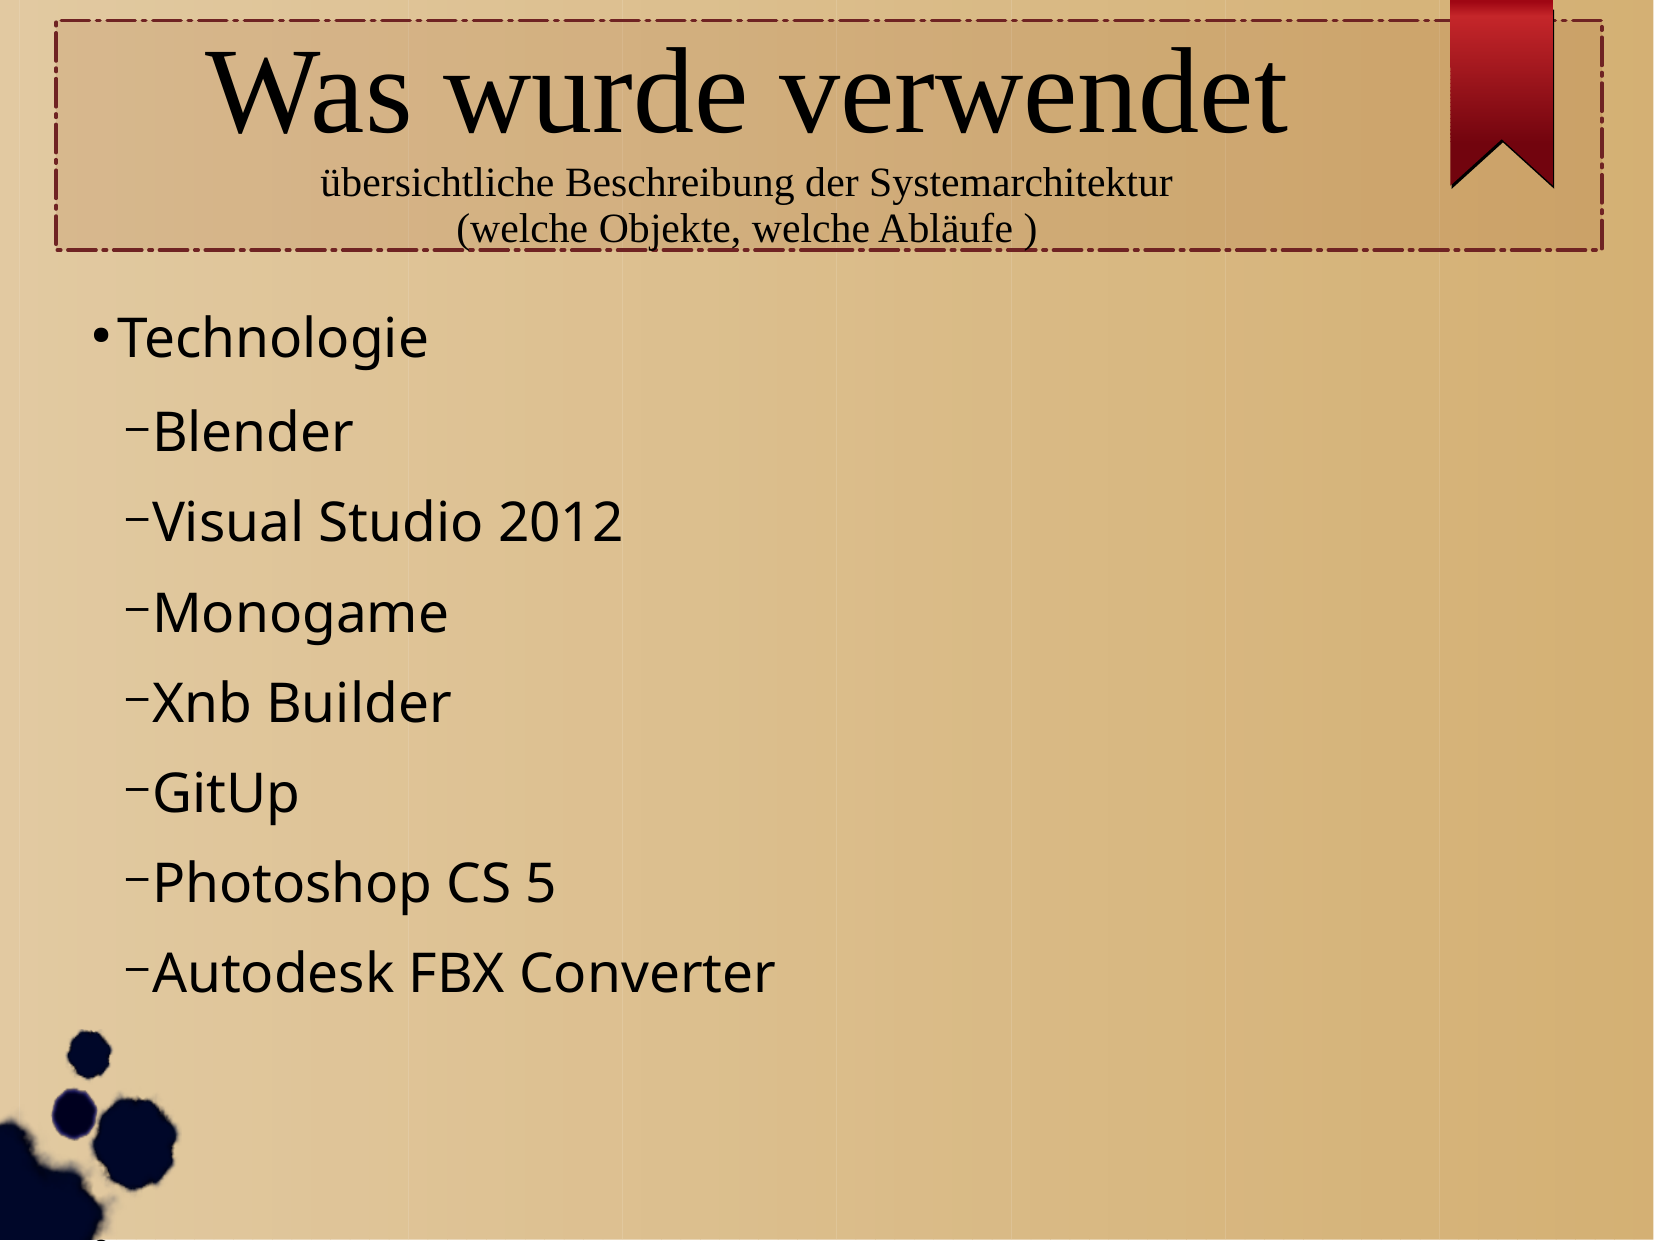

# Was wurde verwendet übersichtliche Beschreibung der Systemarchitektur (welche Objekte, welche Abläufe )
Technologie
Blender
Visual Studio 2012
Monogame
Xnb Builder
GitUp
Photoshop CS 5
Autodesk FBX Converter